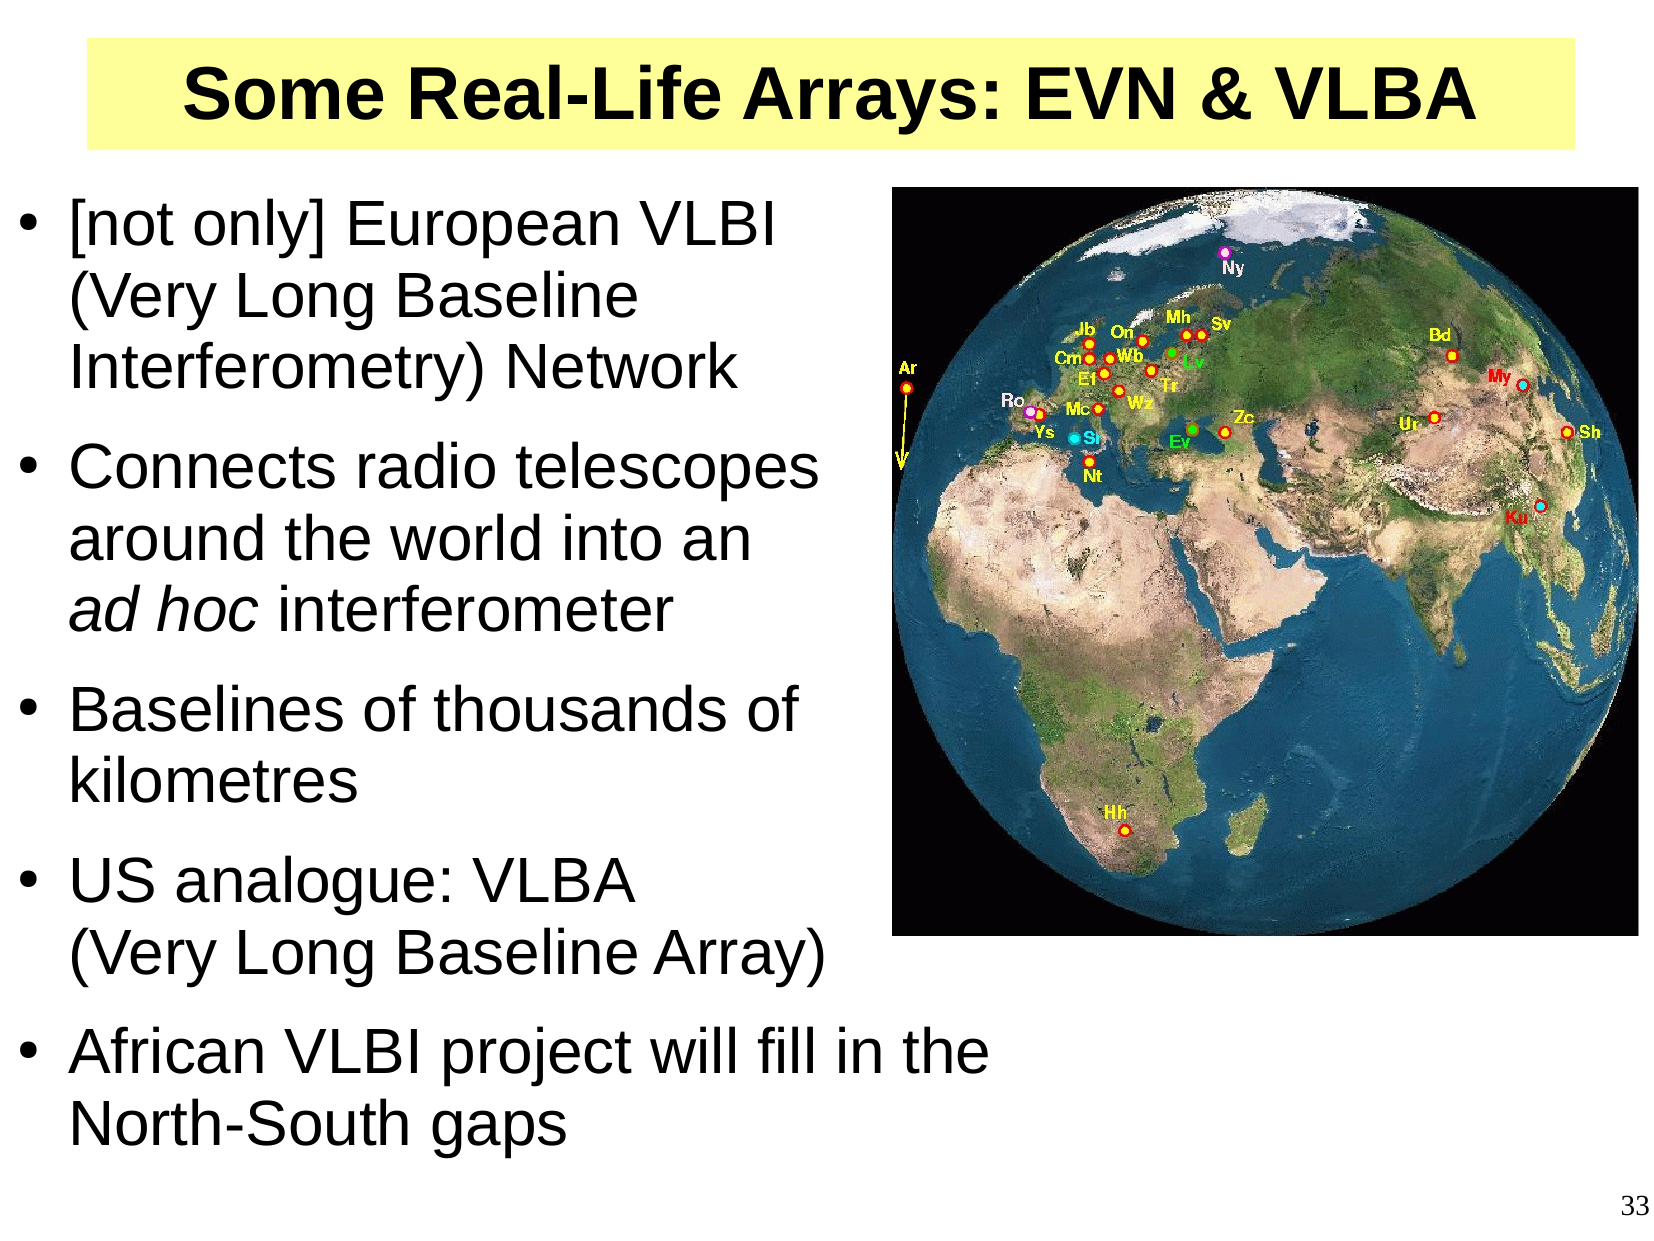

# Some Real-Life Arrays: EVN & VLBA
[not only] European VLBI
(Very Long Baseline Interferometry) Network
Connects radio telescopes
around the world into an
ad hoc interferometer
Baselines of thousands of
kilometres
US analogue: VLBA
(Very Long Baseline Array)
African VLBI project will fill in the North-South gaps
33